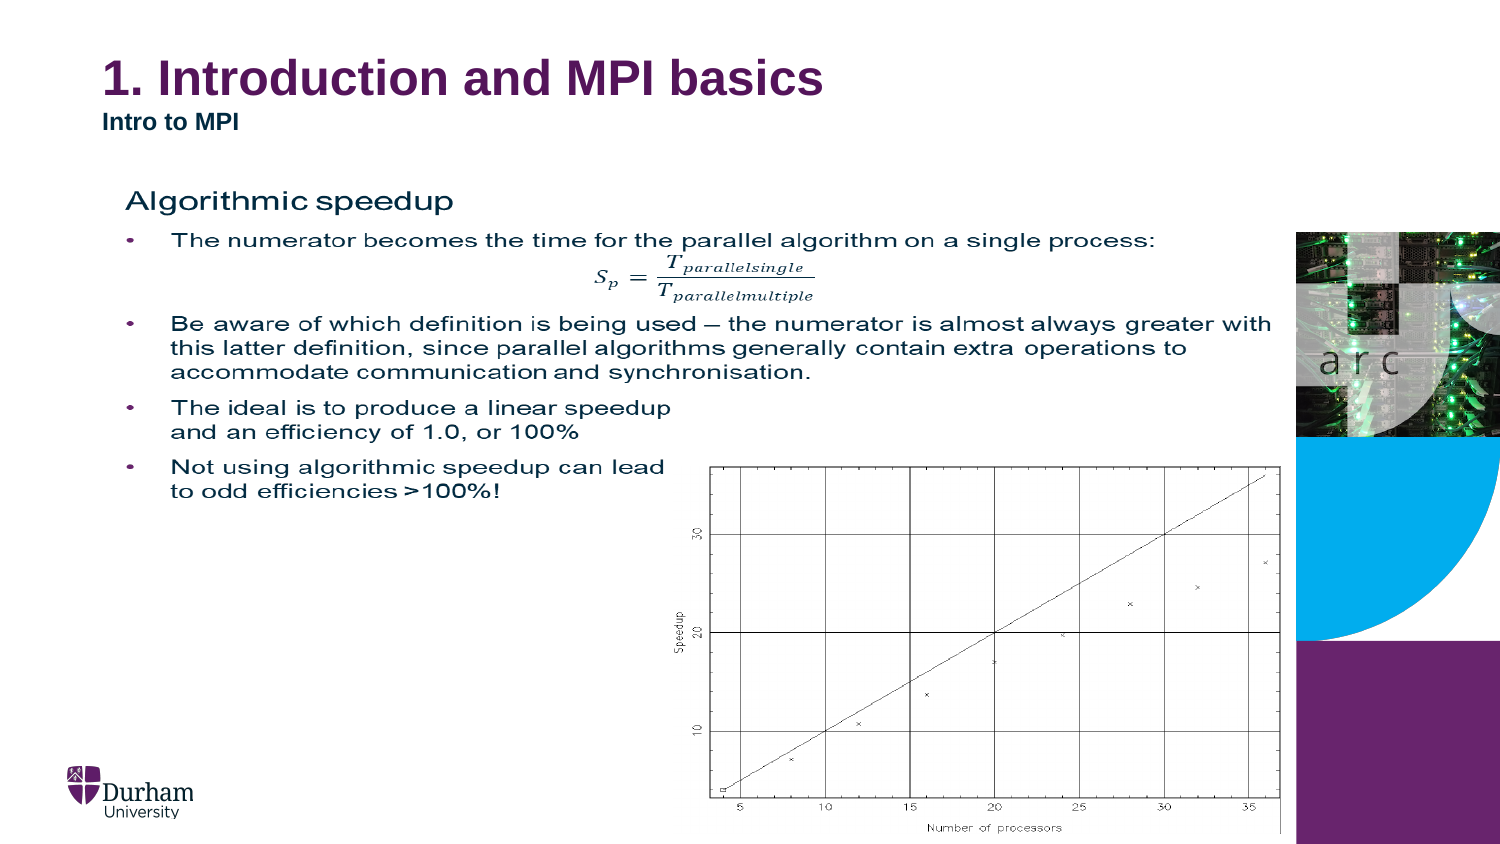

# 1. Introduction and MPI basics Intro to MPI